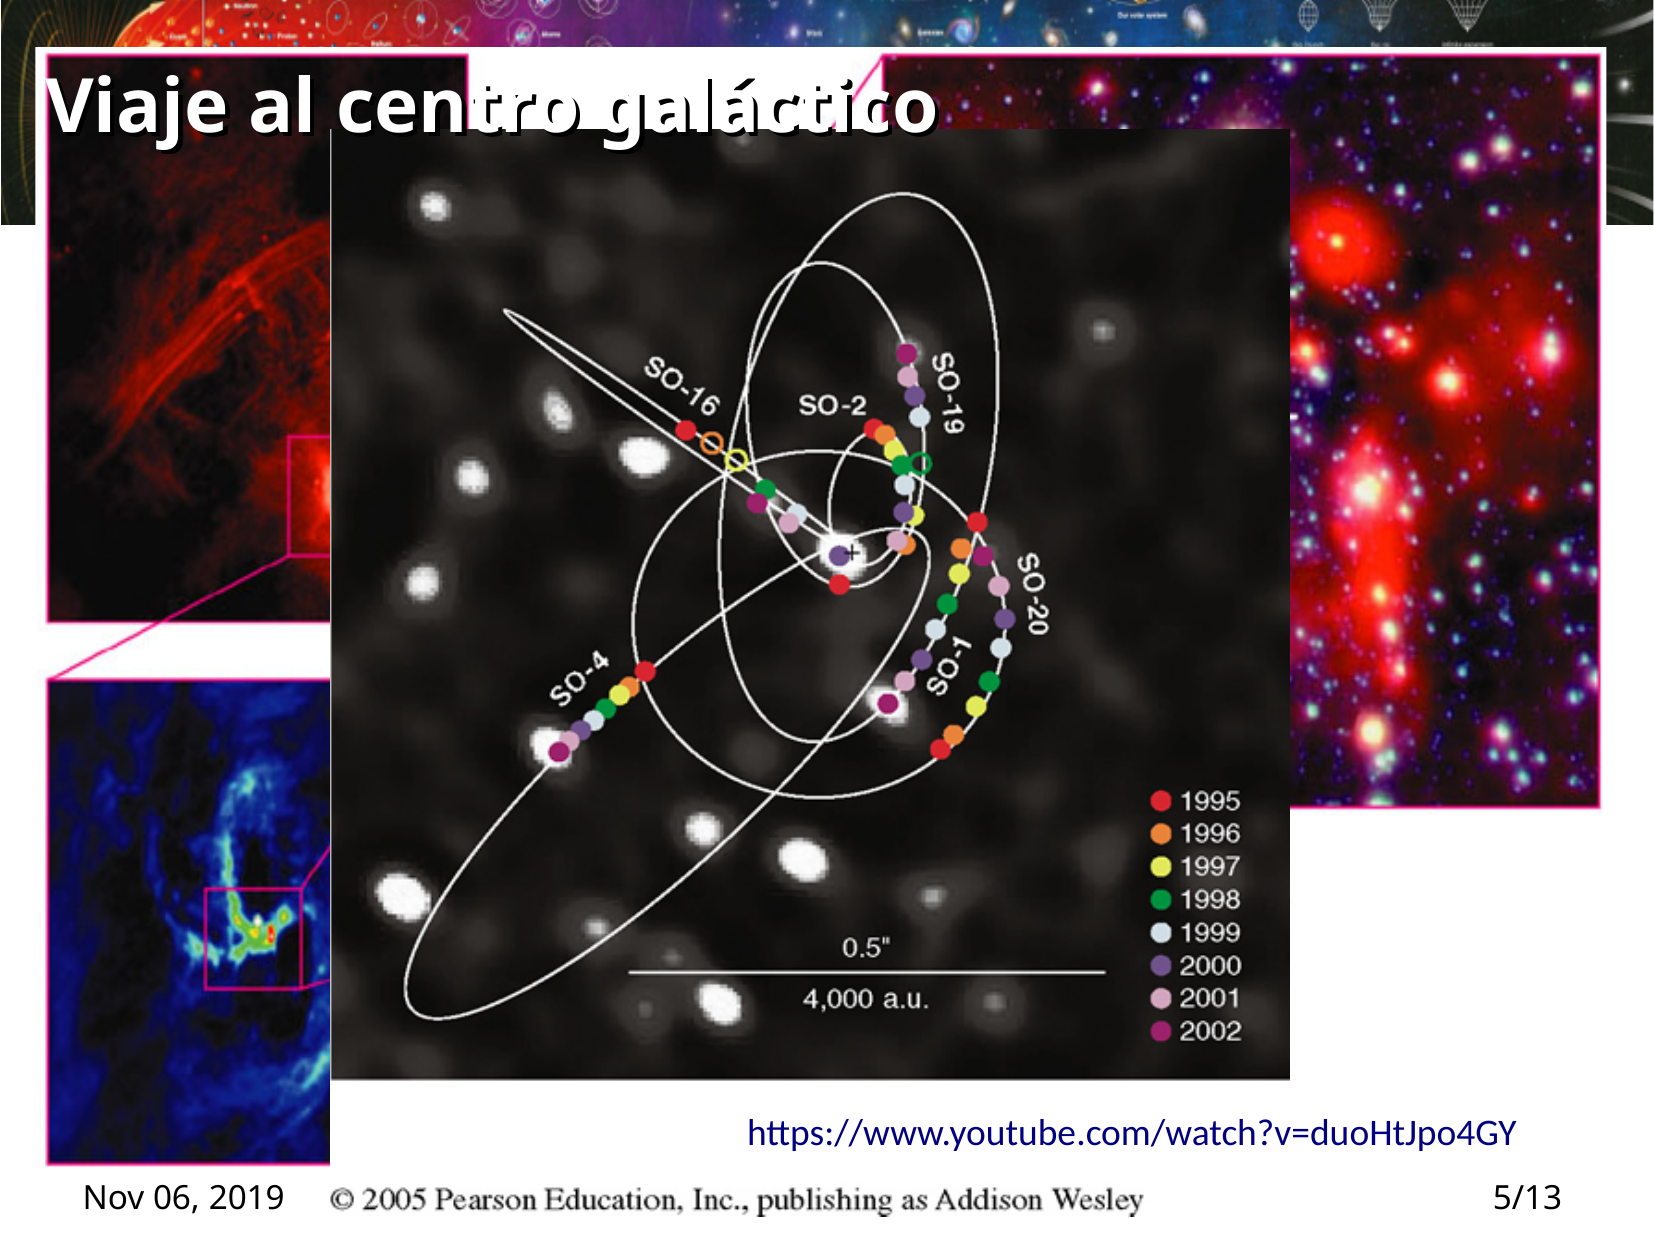

Viaje al centro galáctico
Inclinada ~60º, respecto del Ecuador Celeste
# La Vía Láctea
https://www.youtube.com/watch?v=duoHtJpo4GY
Nov 06, 2019
H. Asorey - IPAC 2019
5